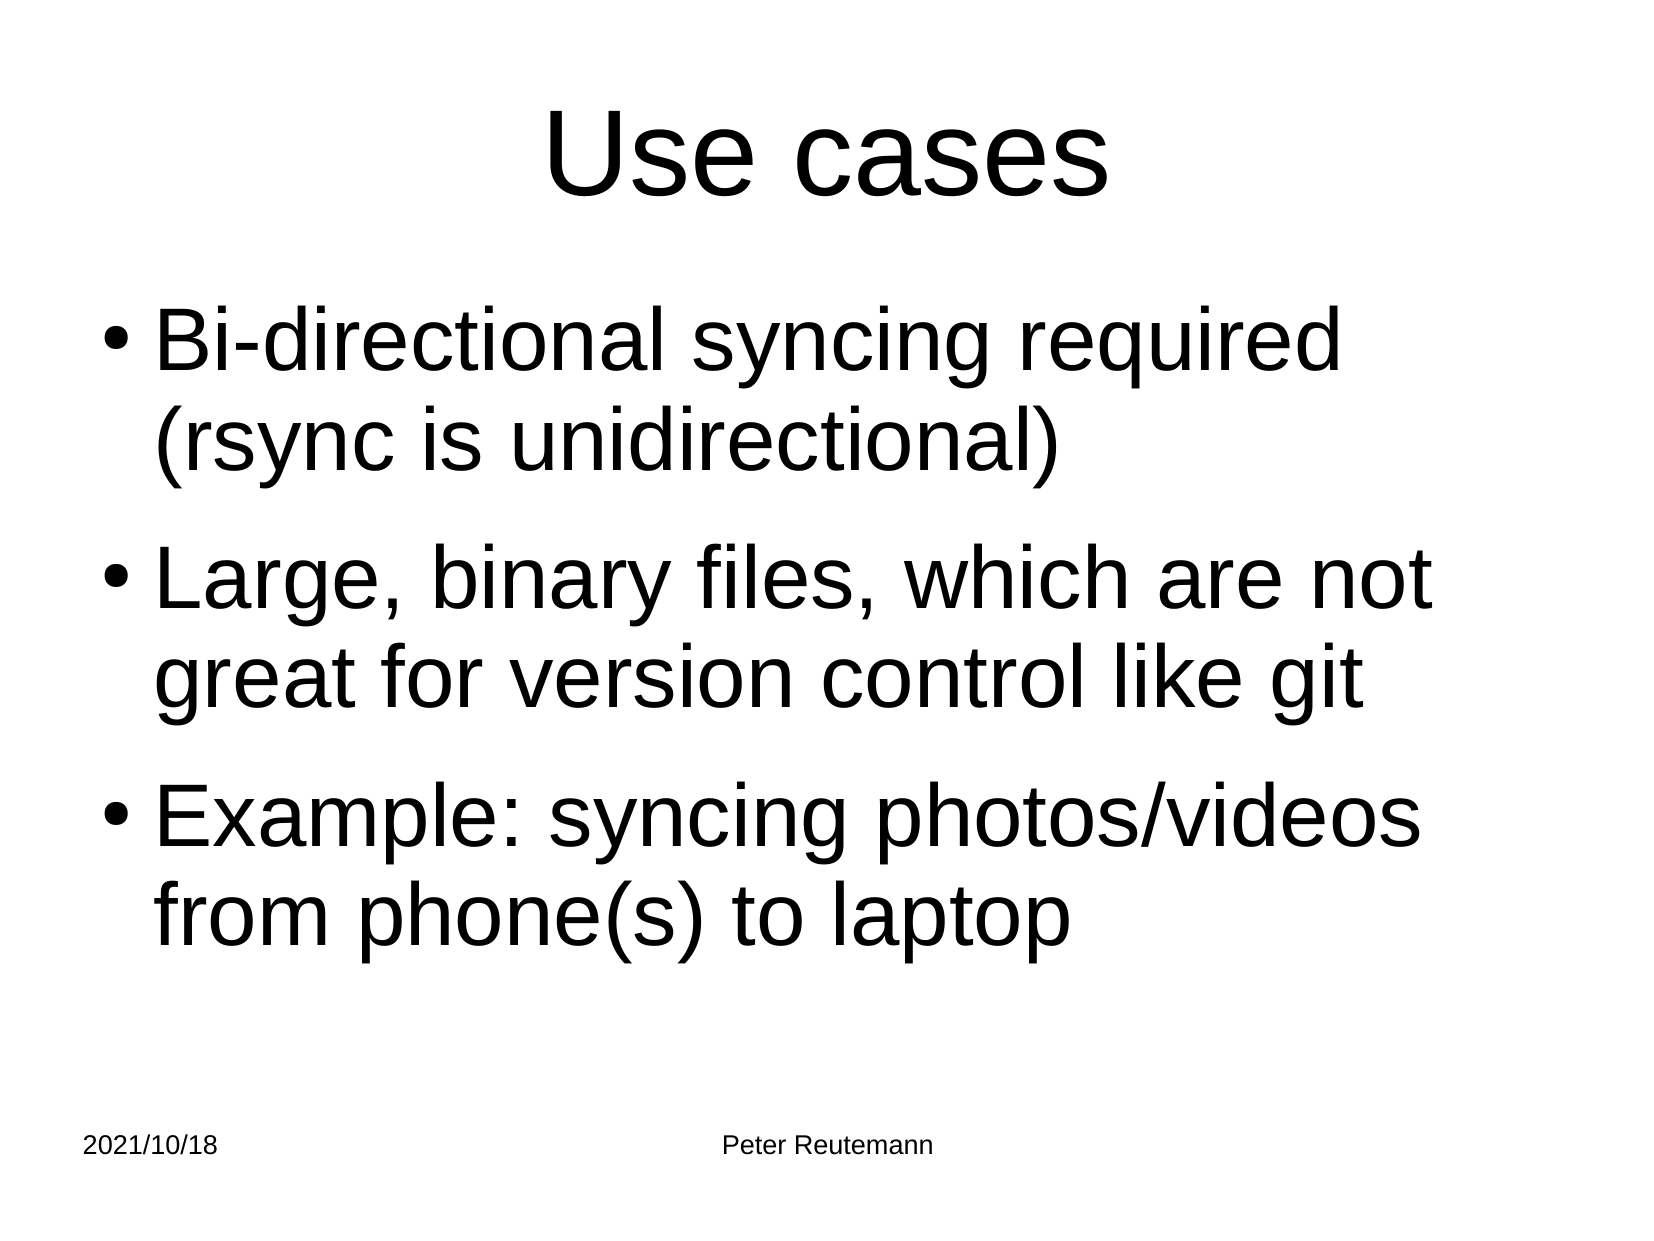

# Use cases
Bi-directional syncing required (rsync is unidirectional)
Large, binary files, which are not great for version control like git
Example: syncing photos/videos from phone(s) to laptop
2021/10/18
Peter Reutemann